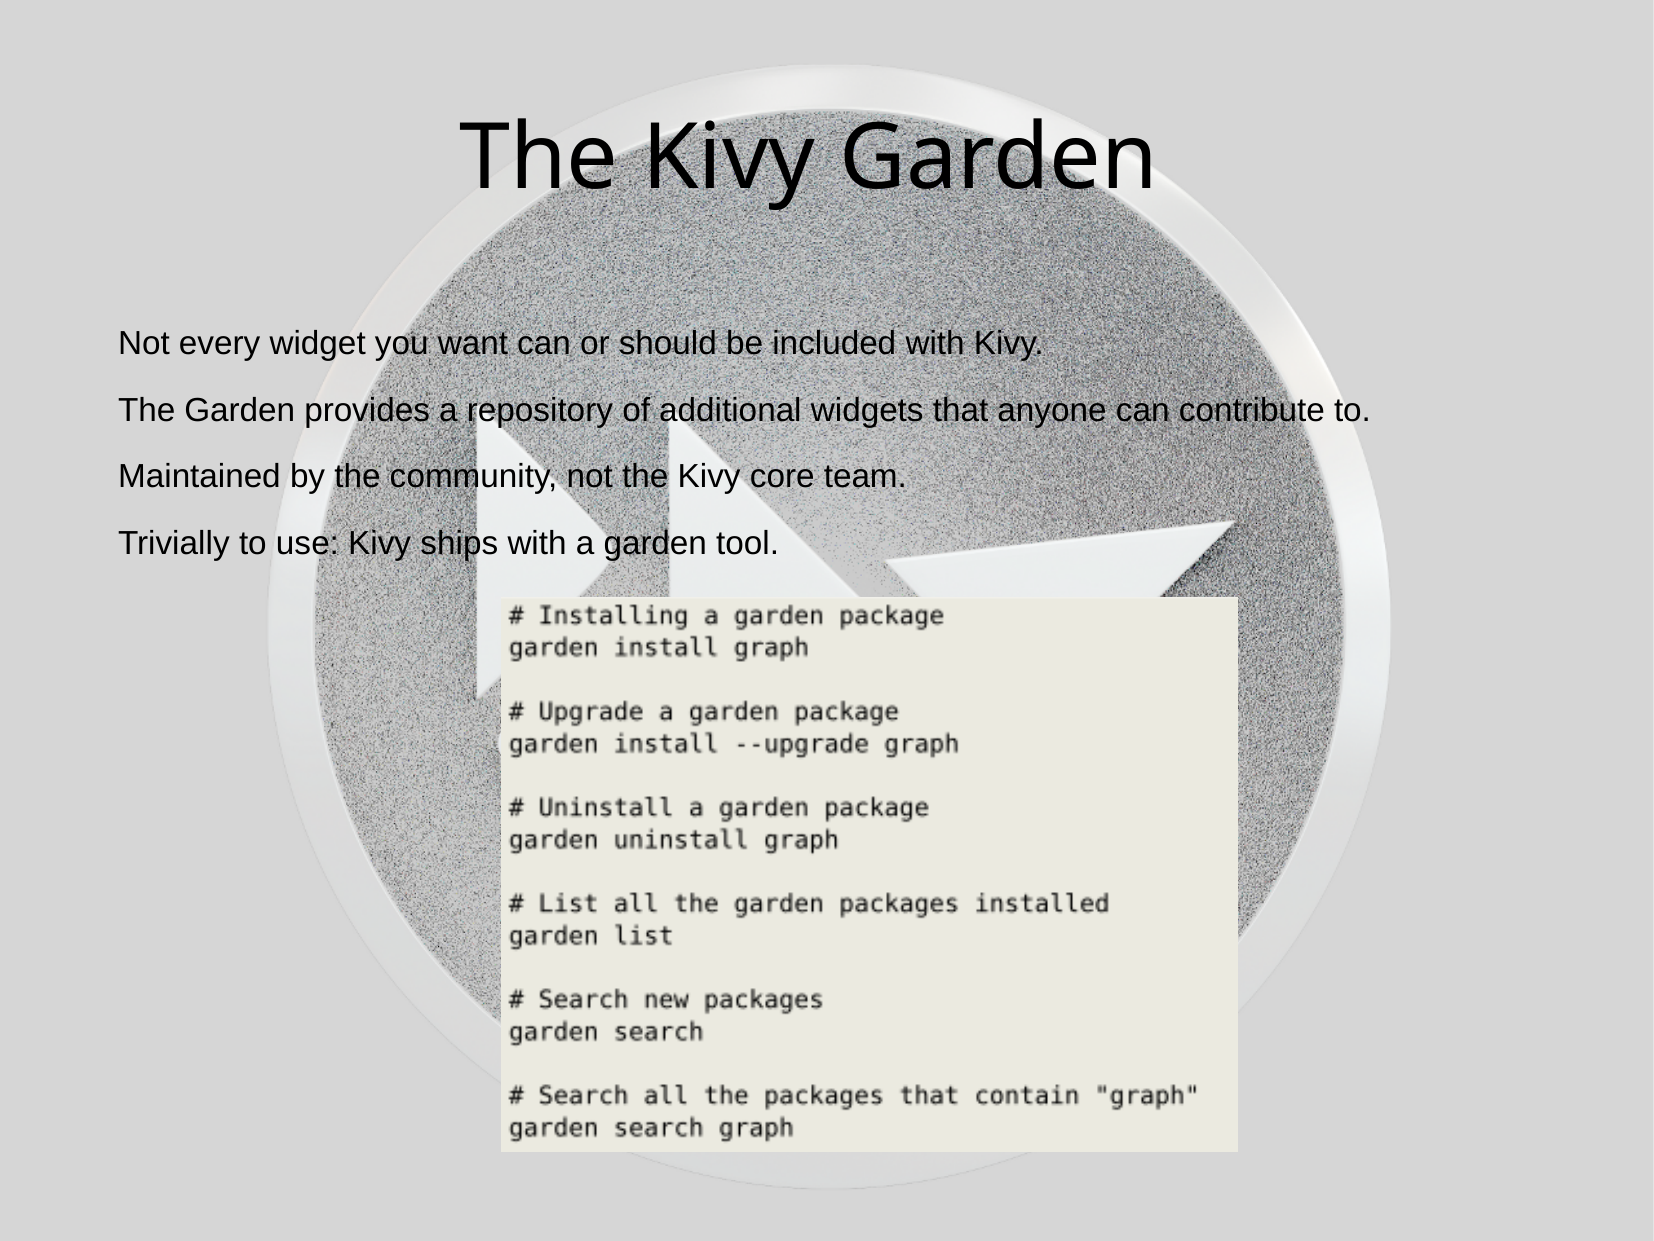

# The Kivy Garden
Not every widget you want can or should be included with Kivy.
The Garden provides a repository of additional widgets that anyone can contribute to.
Maintained by the community, not the Kivy core team.
Trivially to use: Kivy ships with a garden tool.